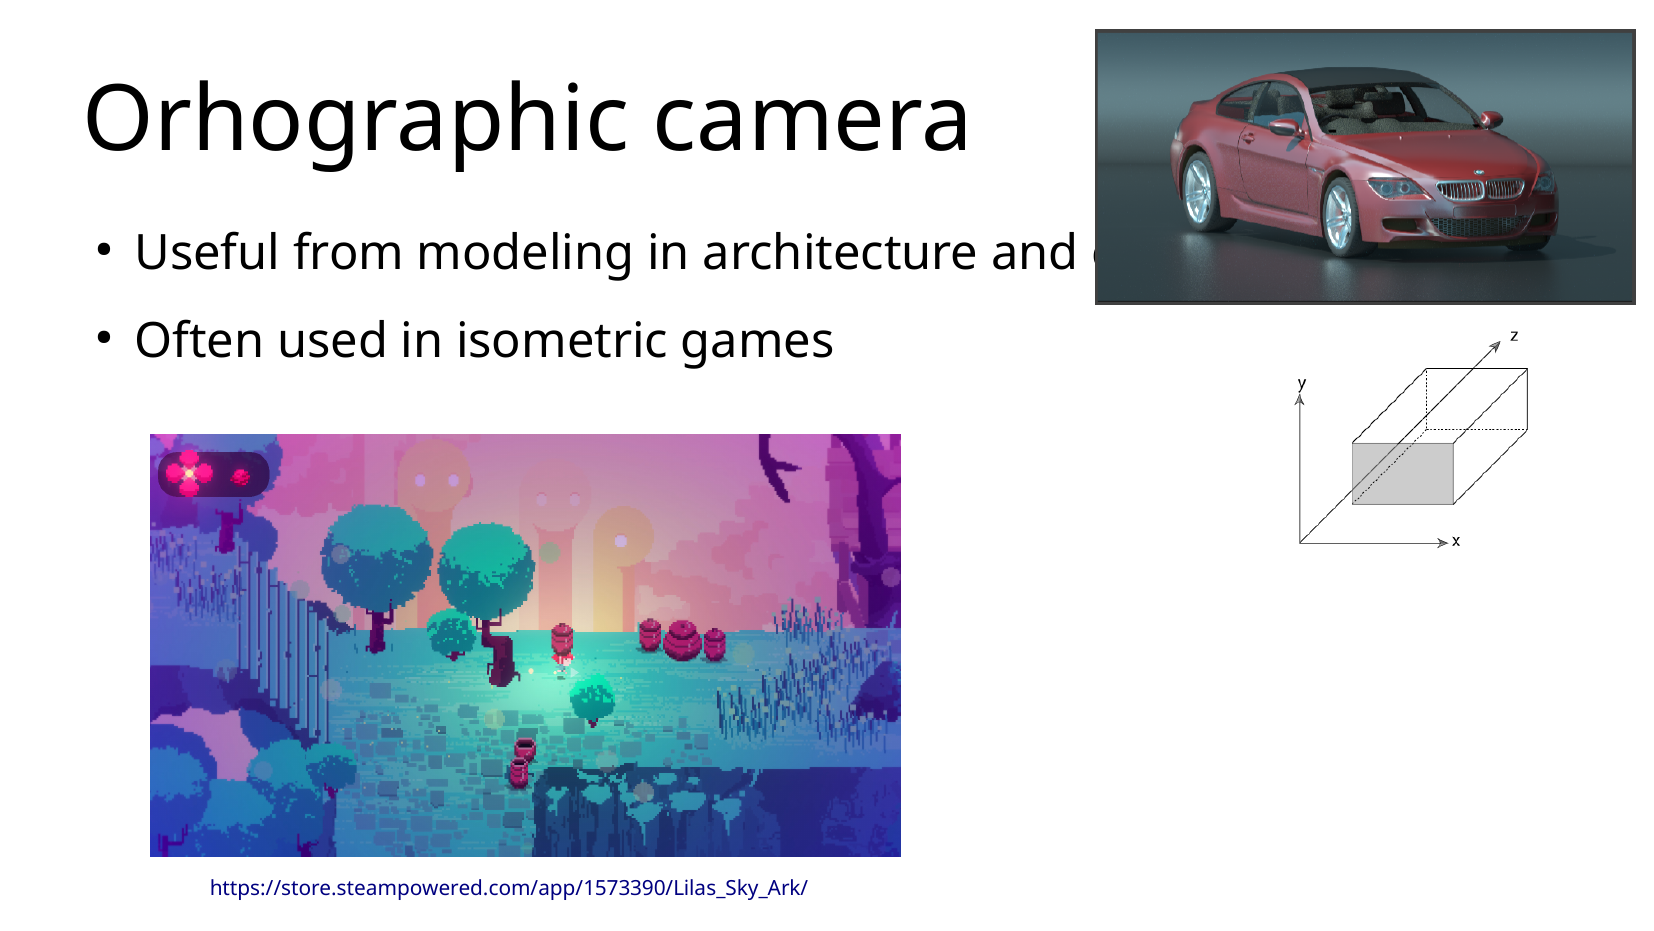

# Orhographic camera
Useful from modeling in architecture and engineering
Often used in isometric games
https://store.steampowered.com/app/1573390/Lilas_Sky_Ark/